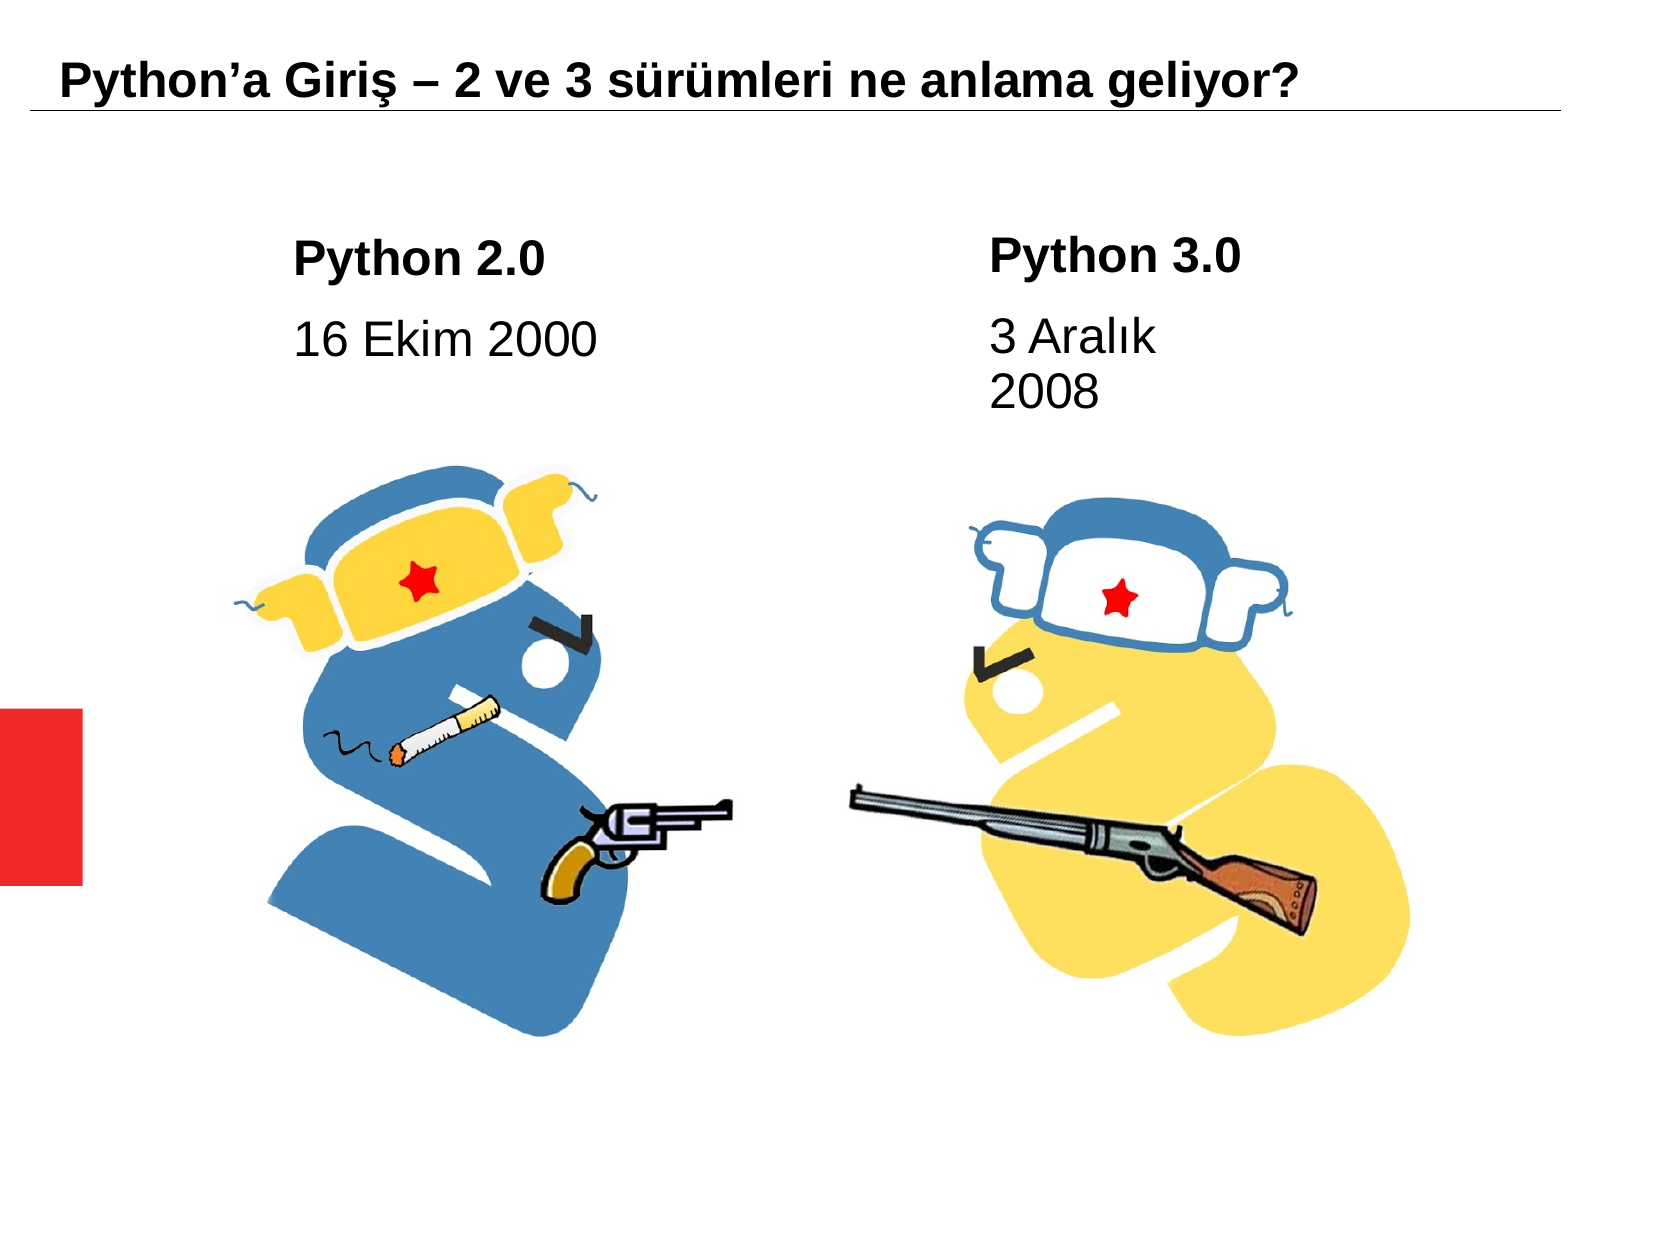

Python’a Giriş – 2 ve 3 sürümleri ne anlama geliyor?
Python 3.0
3 Aralık 2008
Python 2.0
16 Ekim 2000